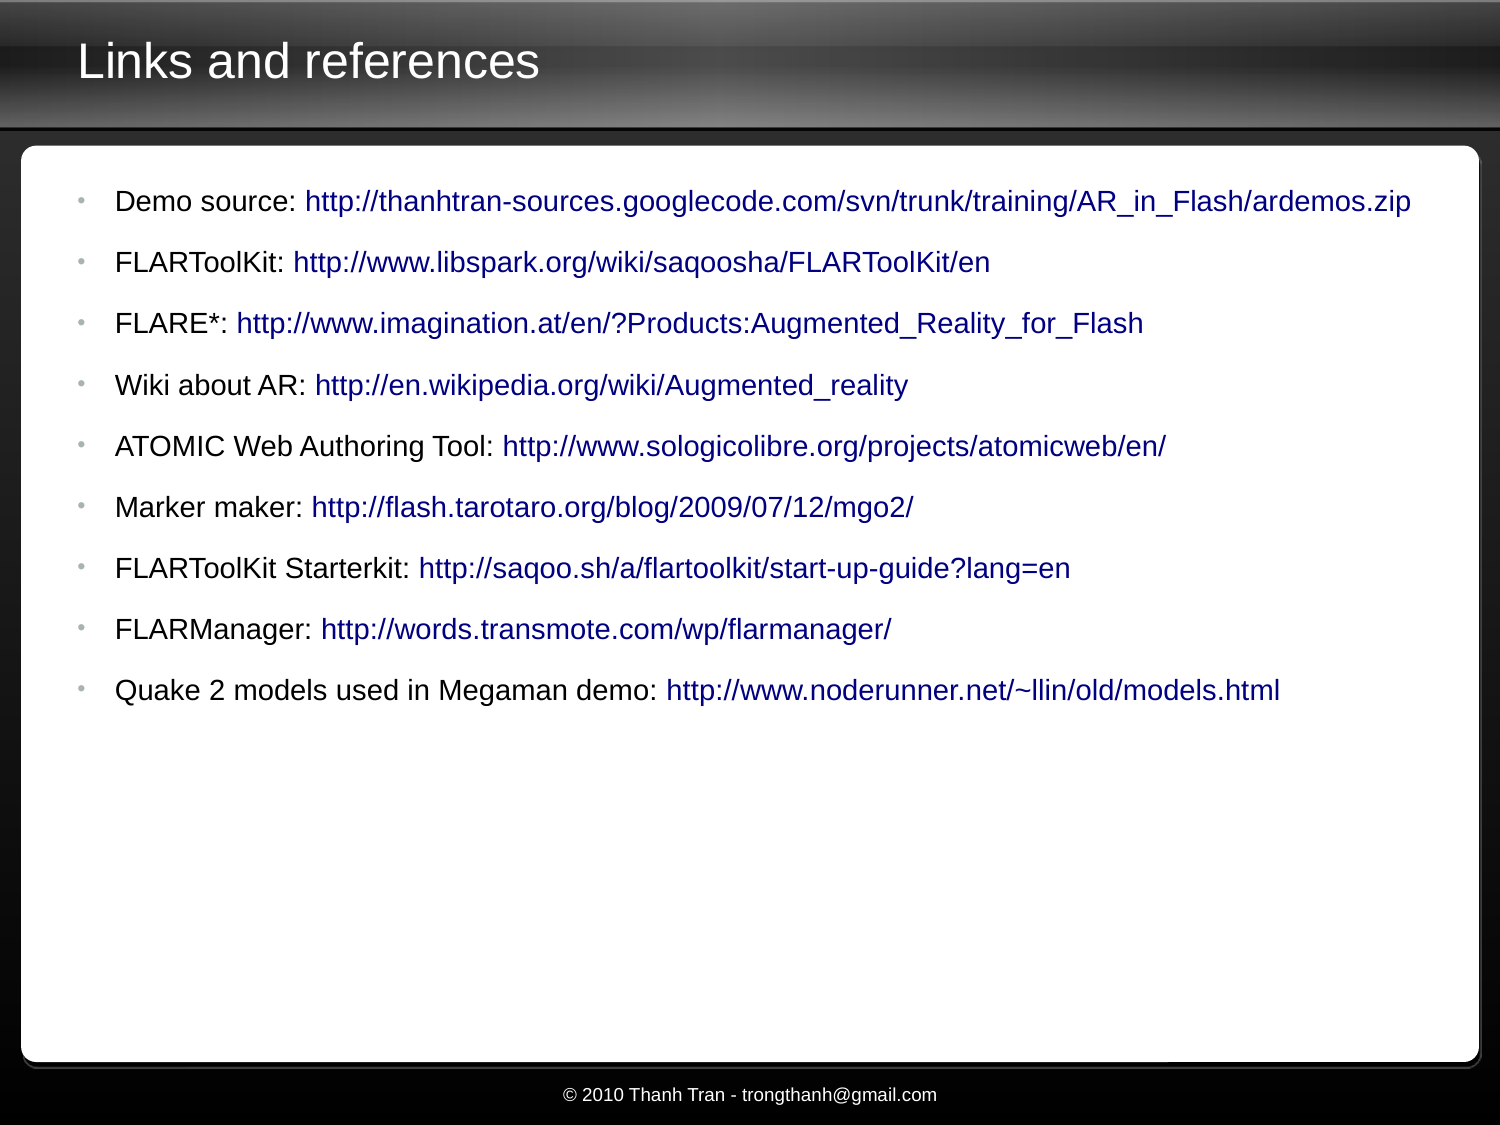

# Links and references
Demo source: http://thanhtran-sources.googlecode.com/svn/trunk/training/AR_in_Flash/ardemos.zip
FLARToolKit: http://www.libspark.org/wiki/saqoosha/FLARToolKit/en
FLARE*: http://www.imagination.at/en/?Products:Augmented_Reality_for_Flash
Wiki about AR: http://en.wikipedia.org/wiki/Augmented_reality
ATOMIC Web Authoring Tool: http://www.sologicolibre.org/projects/atomicweb/en/
Marker maker: http://flash.tarotaro.org/blog/2009/07/12/mgo2/
FLARToolKit Starterkit: http://saqoo.sh/a/flartoolkit/start-up-guide?lang=en
FLARManager: http://words.transmote.com/wp/flarmanager/
Quake 2 models used in Megaman demo: http://www.noderunner.net/~llin/old/models.html
© 2010 Thanh Tran - trongthanh@gmail.com